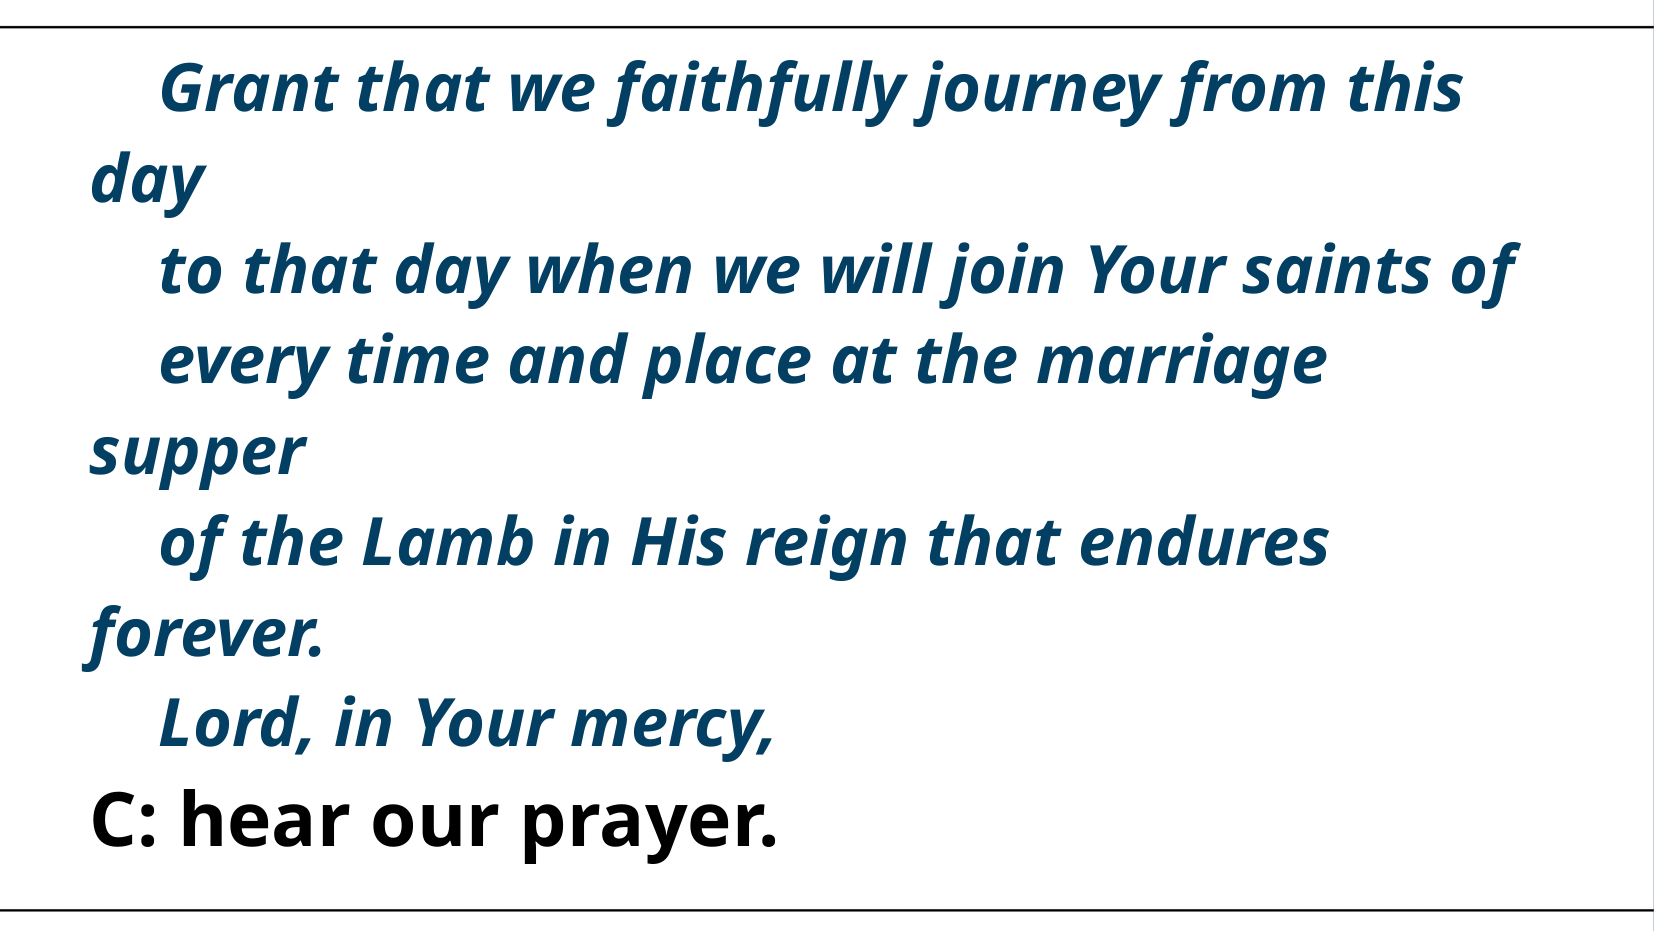

Grant that we faithfully journey from this day
 to that day when we will join Your saints of
 every time and place at the marriage supper
 of the Lamb in His reign that endures forever.
 Lord, in Your mercy,
C: hear our prayer.